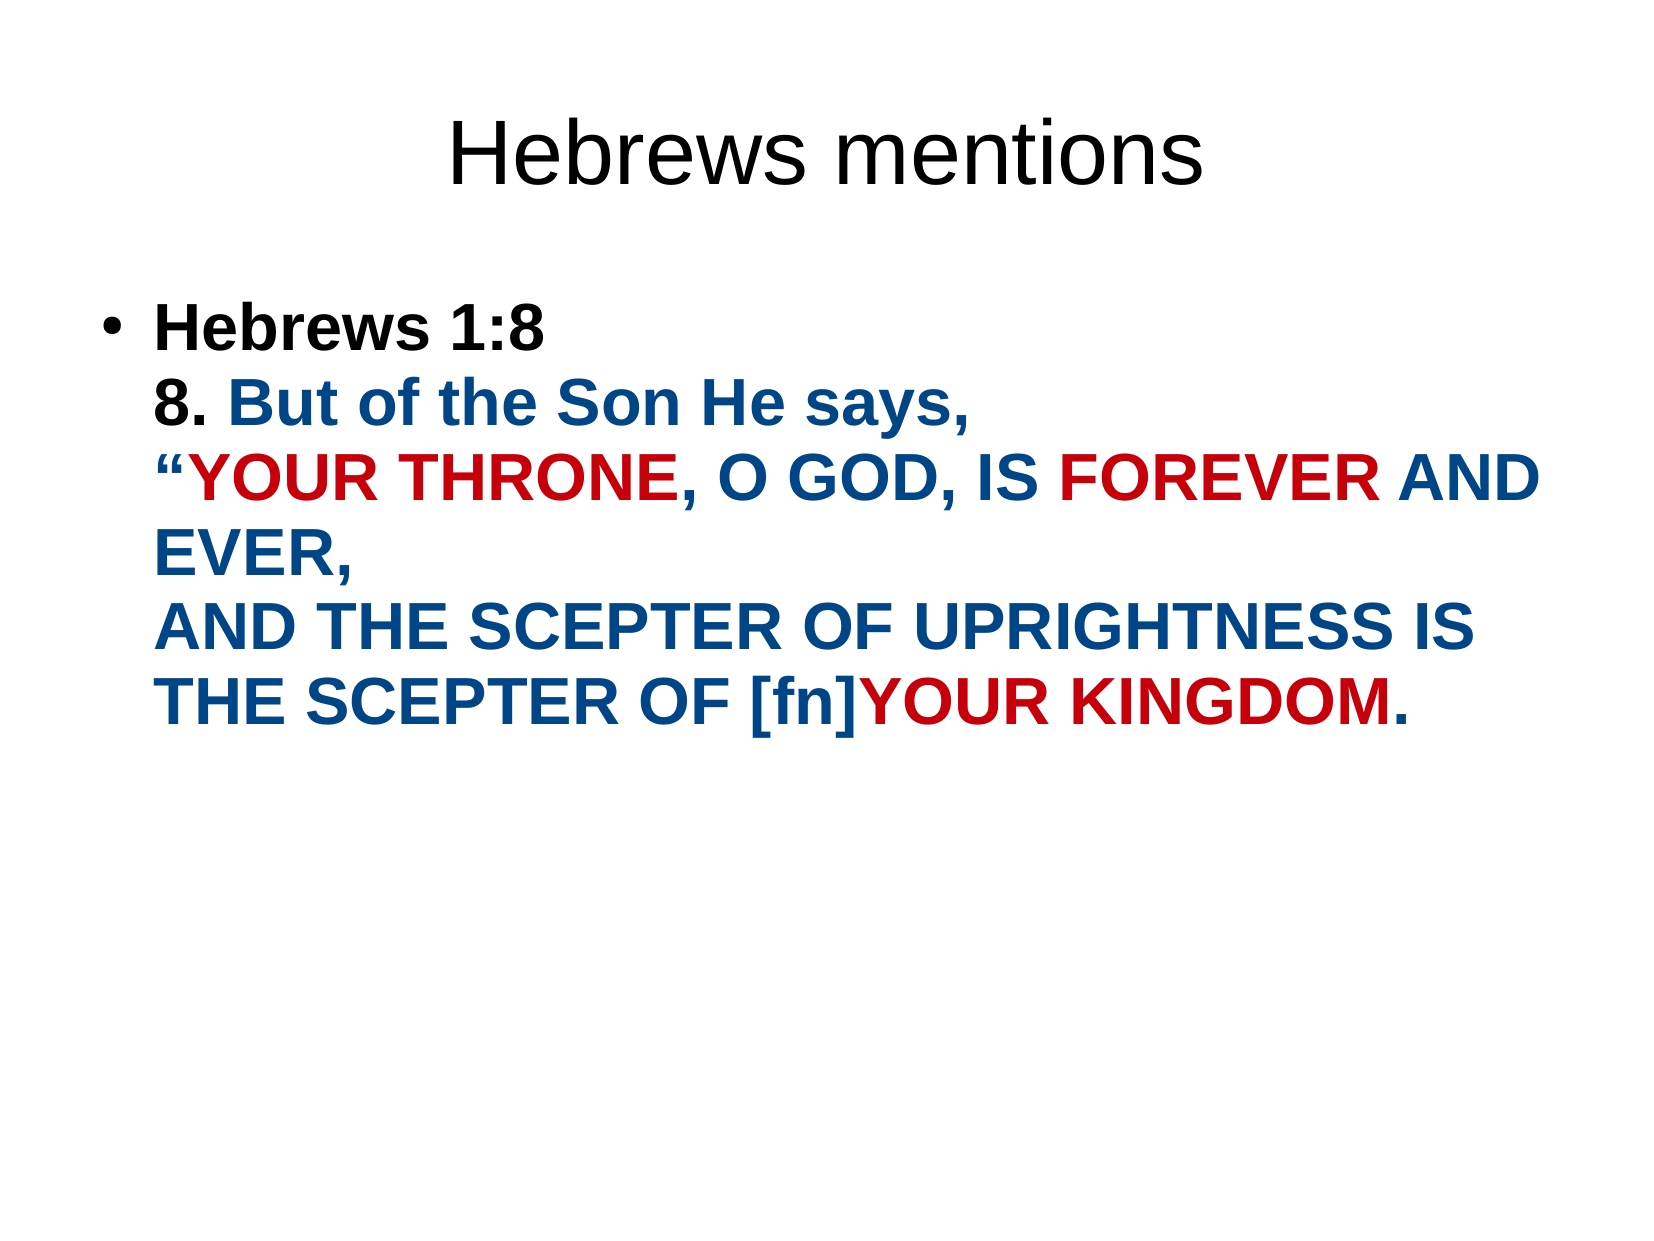

# Hebrews mentions
Hebrews 1:8
8. But of the Son He says,
“YOUR THRONE, O GOD, IS FOREVER AND EVER,
AND THE SCEPTER OF UPRIGHTNESS IS THE SCEPTER OF [fn]YOUR KINGDOM.